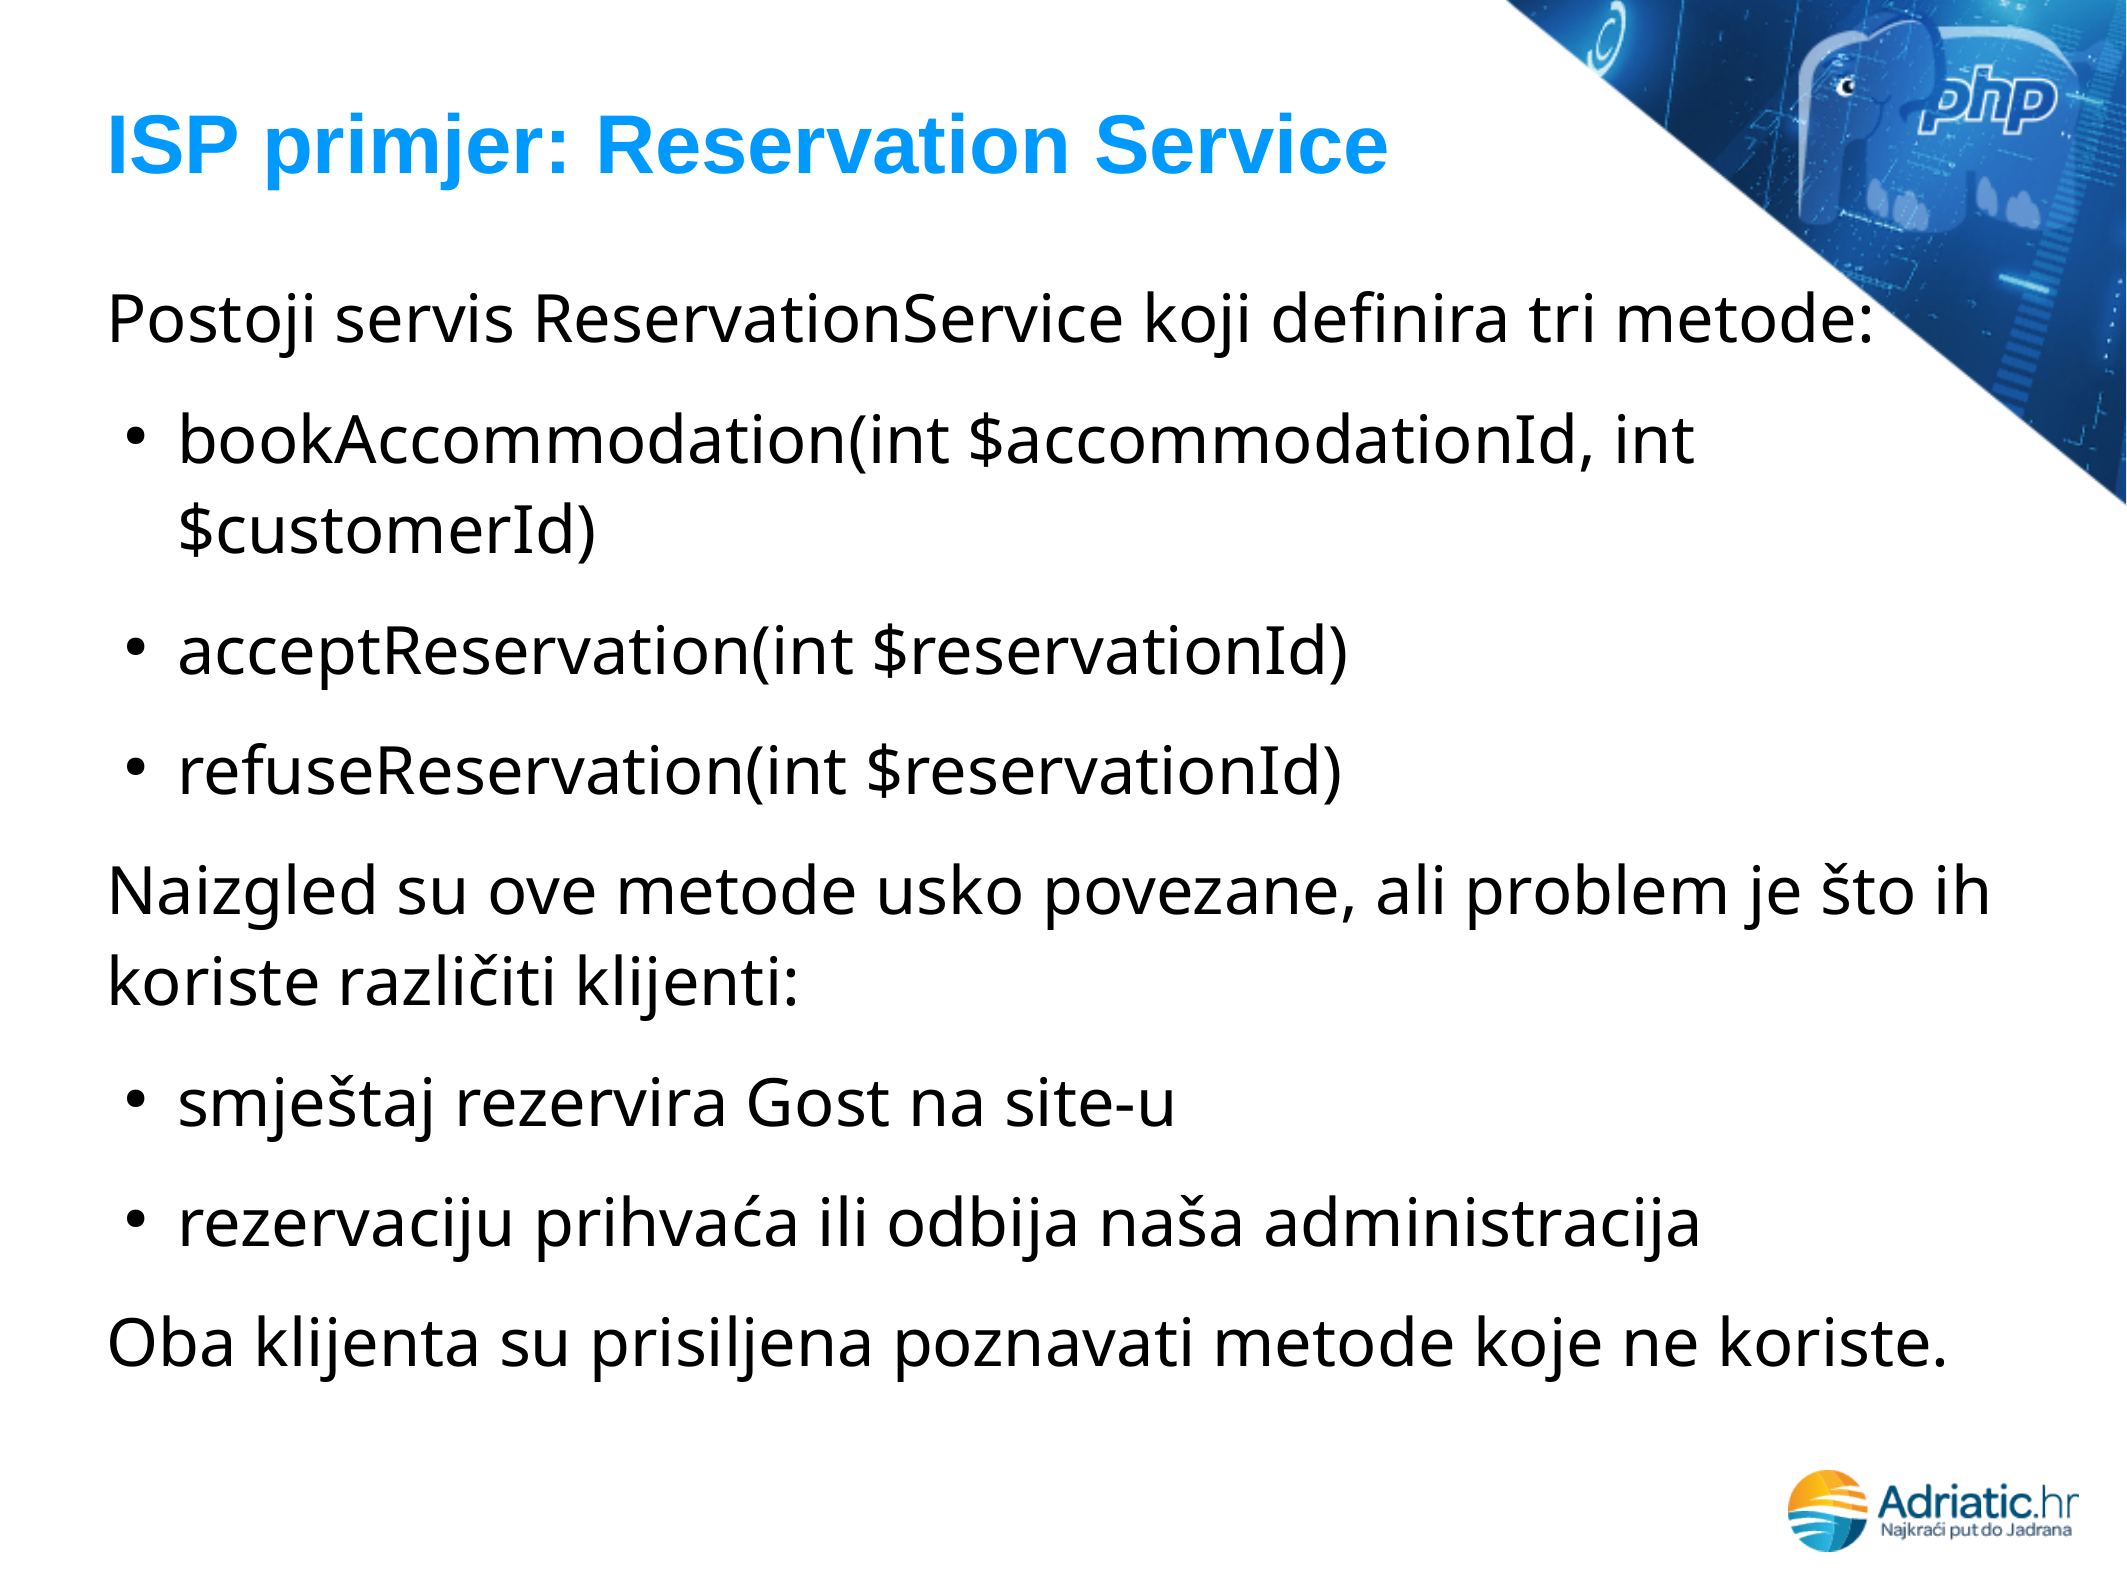

# ISP primjer: Reservation Service
Postoji servis ReservationService koji definira tri metode:
bookAccommodation(int $accommodationId, int $customerId)
acceptReservation(int $reservationId)
refuseReservation(int $reservationId)
Naizgled su ove metode usko povezane, ali problem je što ih koriste različiti klijenti:
smještaj rezervira Gost na site-u
rezervaciju prihvaća ili odbija naša administracija
Oba klijenta su prisiljena poznavati metode koje ne koriste.